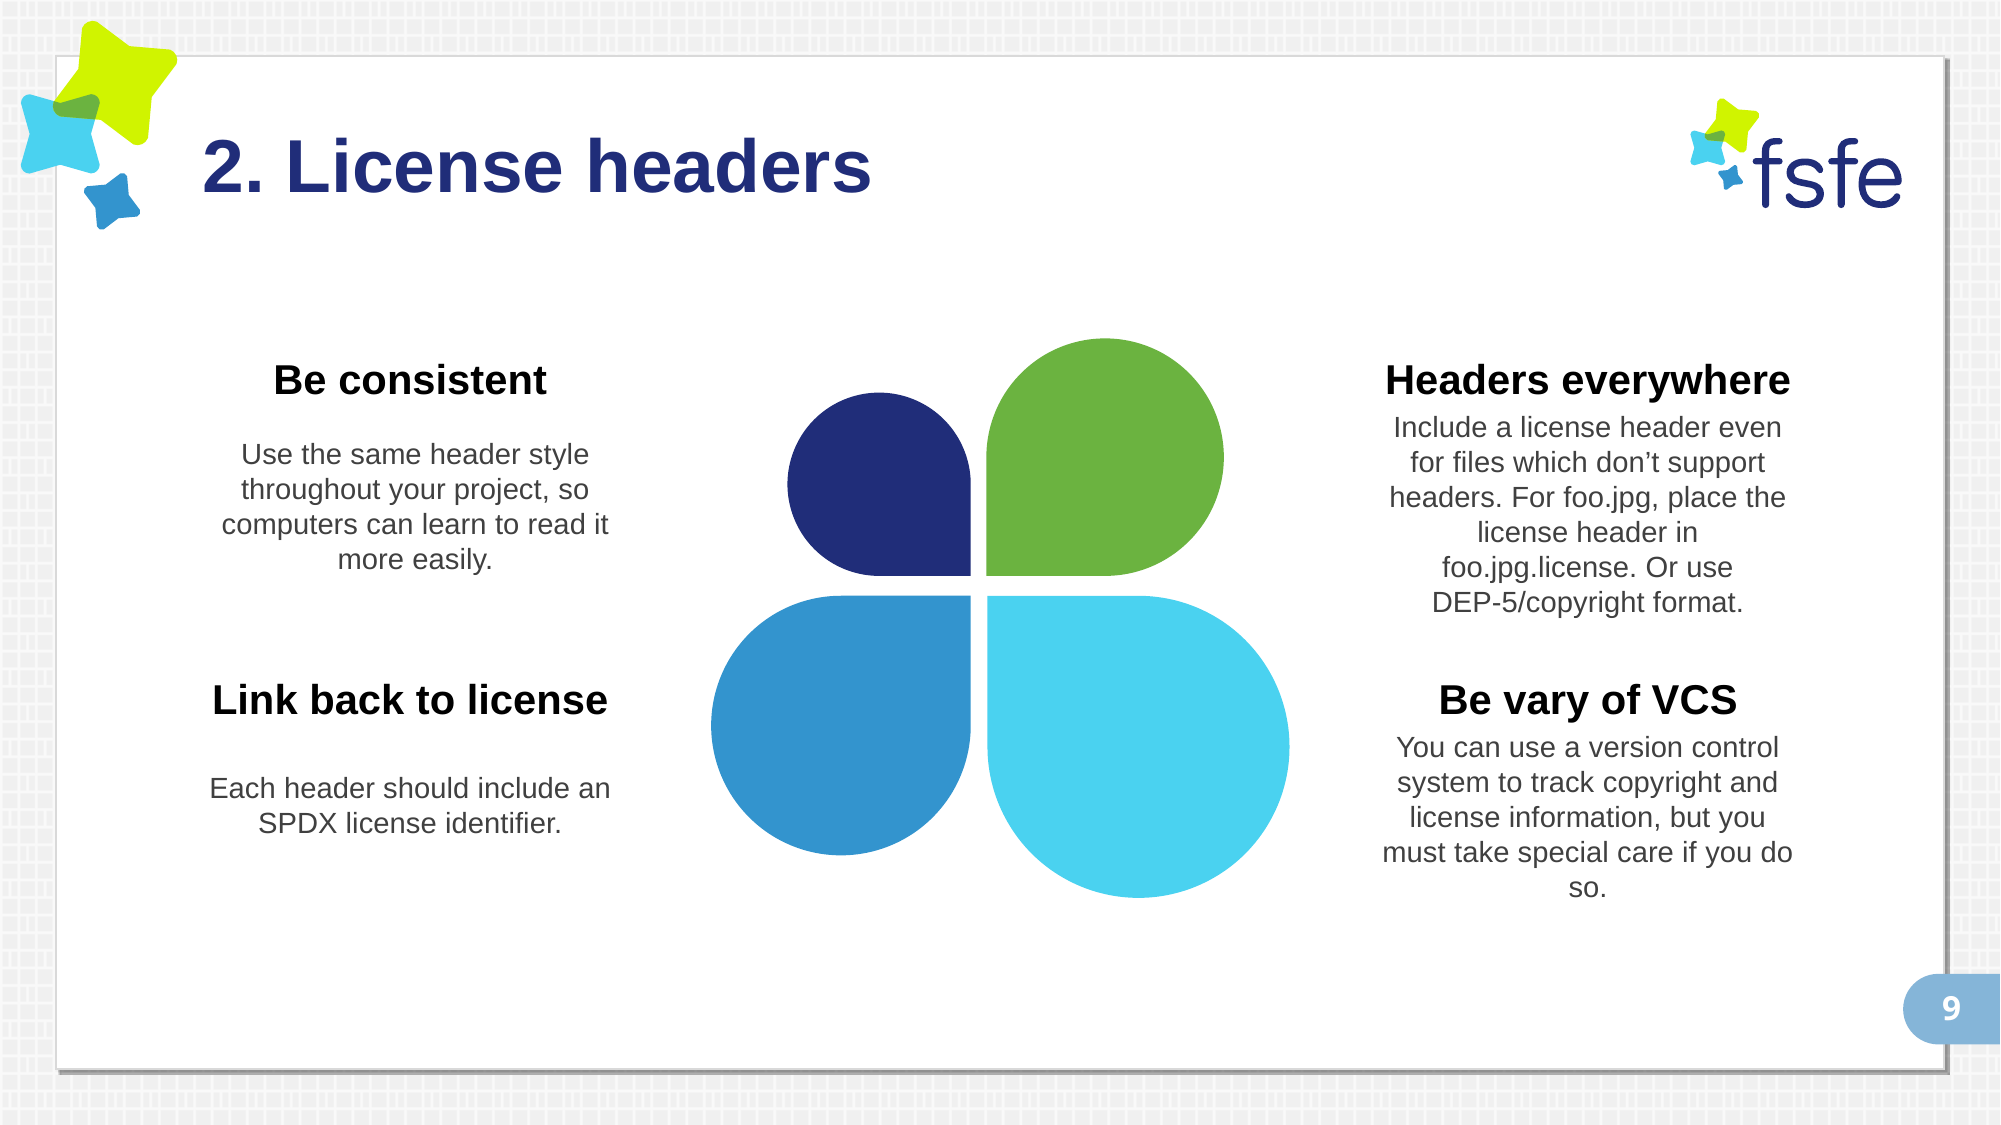

# 2. License headers
Be consistent
Headers everywhere
Use the same header style throughout your project, so computers can learn to read it more easily.
Include a license header even for files which don’t support headers. For foo.jpg, place the license header in foo.jpg.license. Or use DEP-5/copyright format.
Link back to license
Be vary of VCS
Each header should include an SPDX license identifier.
You can use a version control system to track copyright and license information, but you must take special care if you do so.